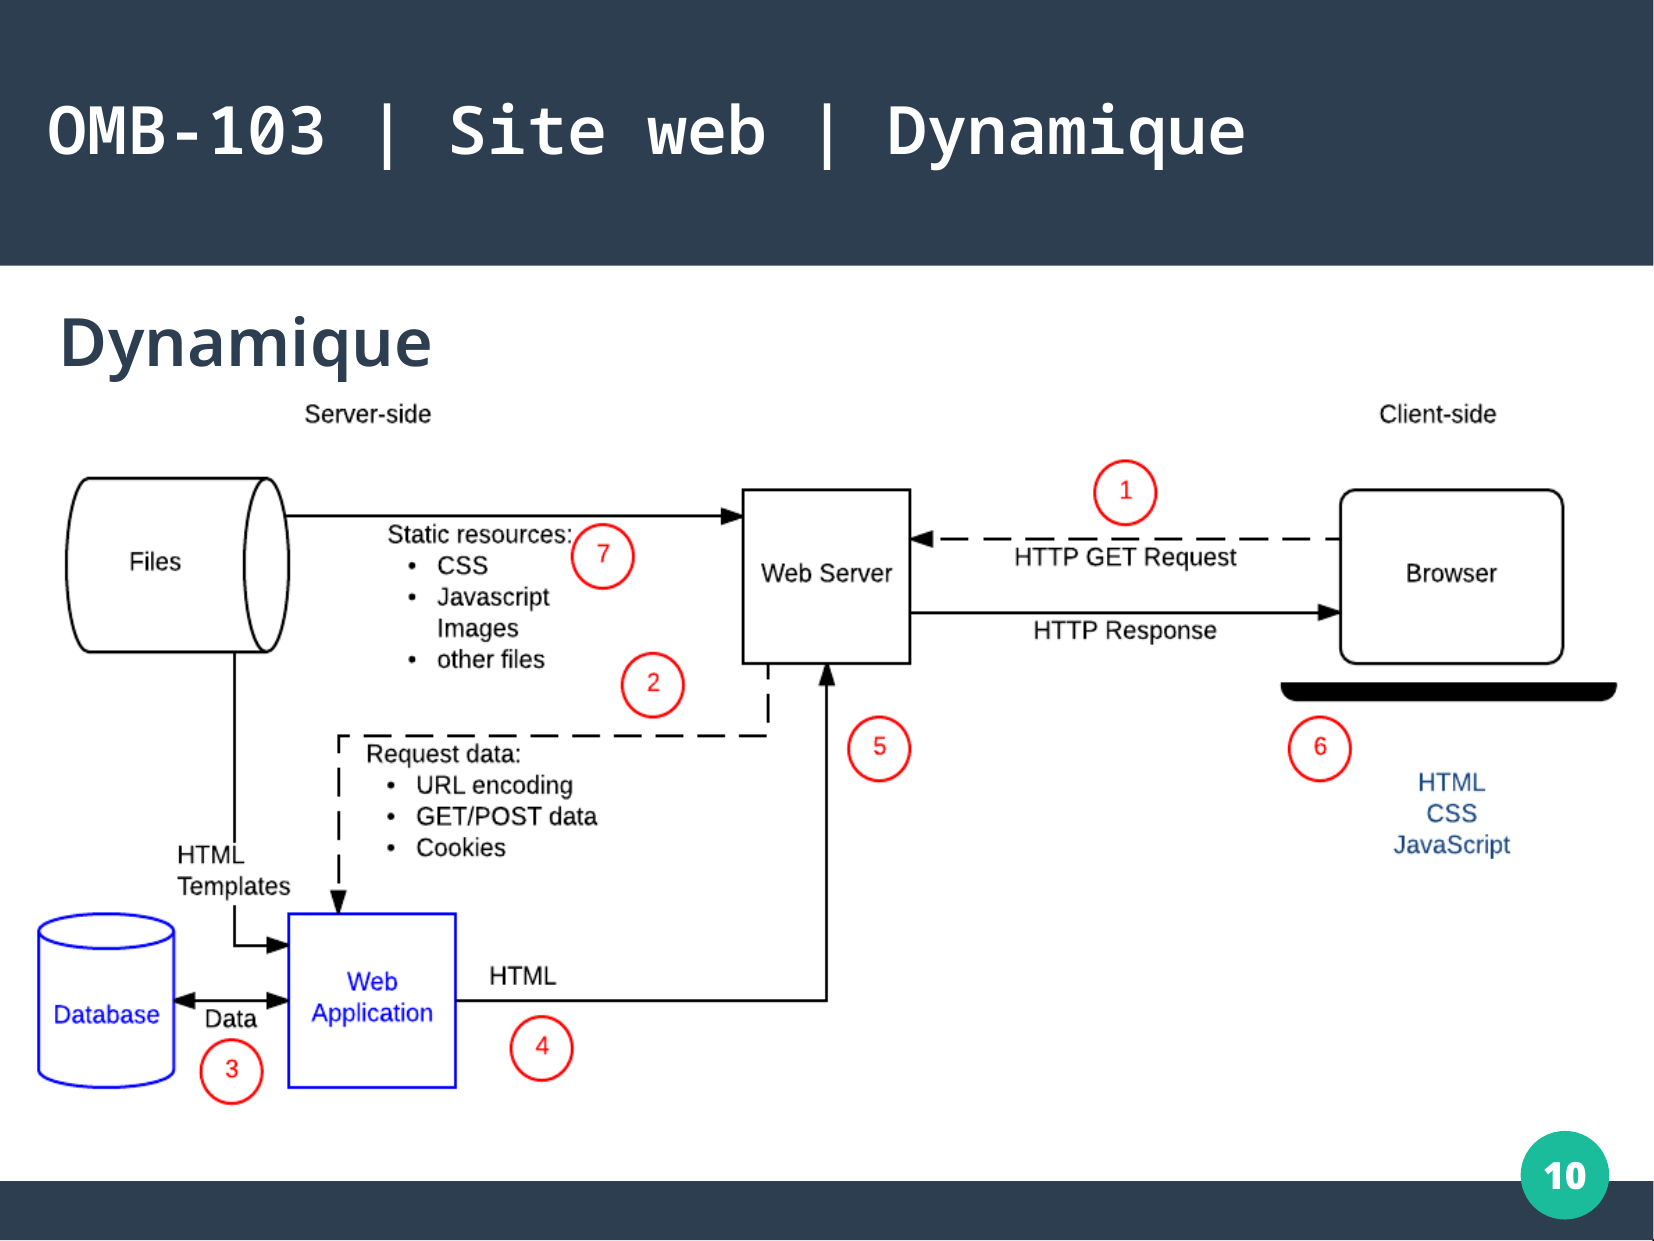

OMB-103 | Site web | Dynamique
# Dynamique
10
Session 1